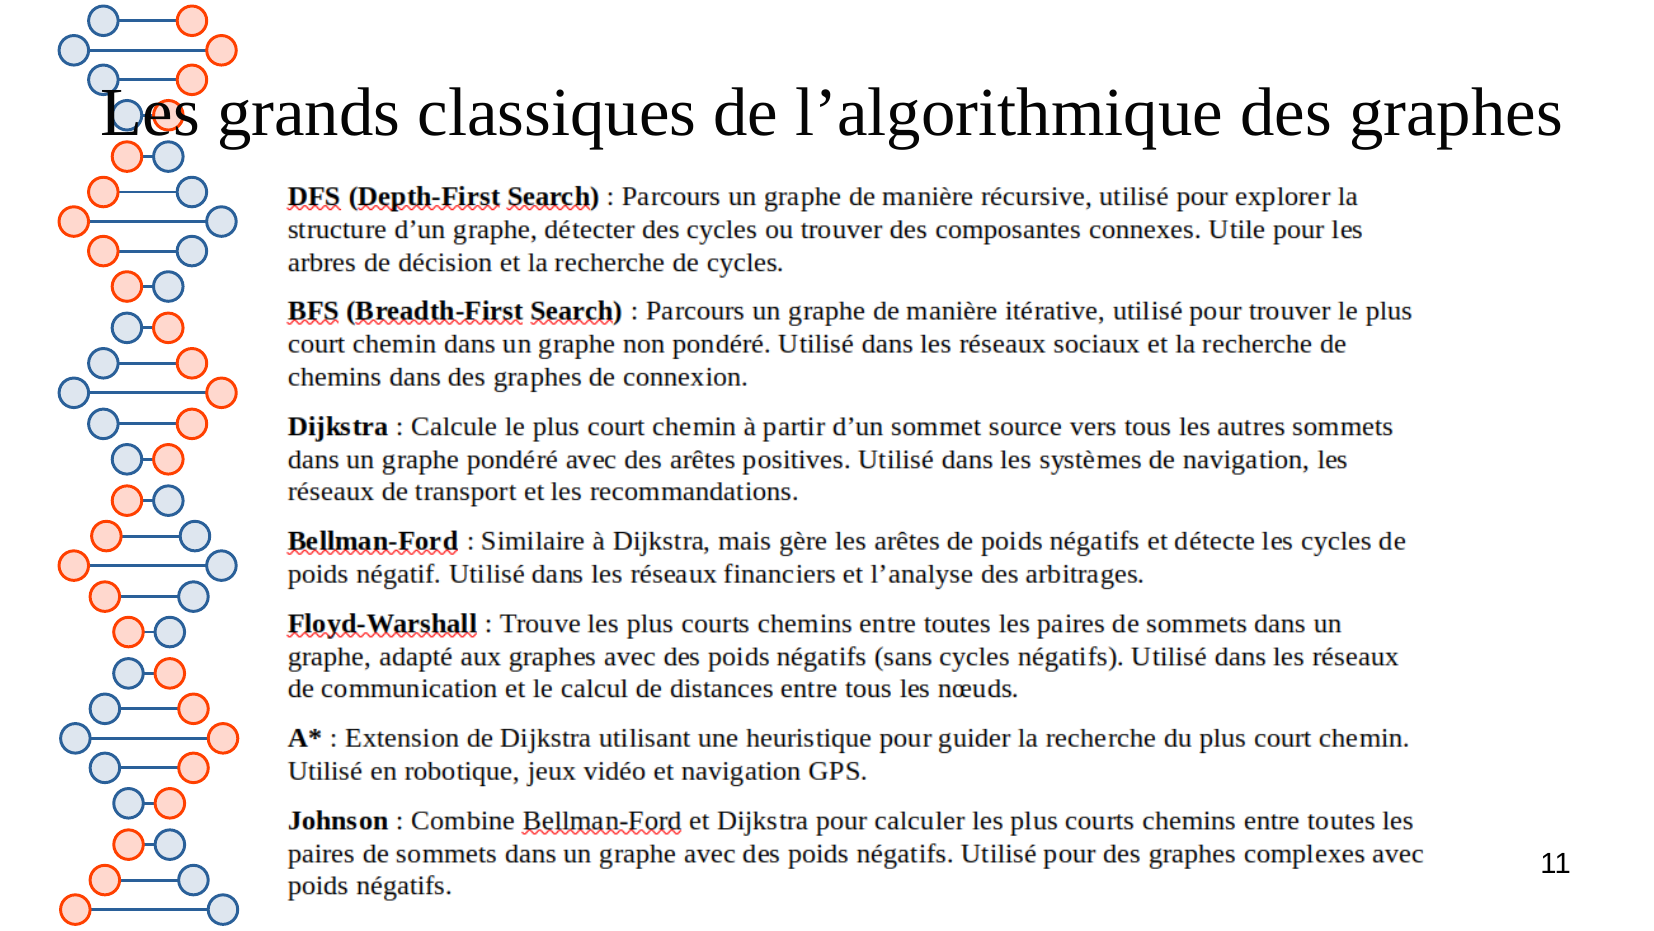

# Les grands classiques de l’algorithmique des graphes
11